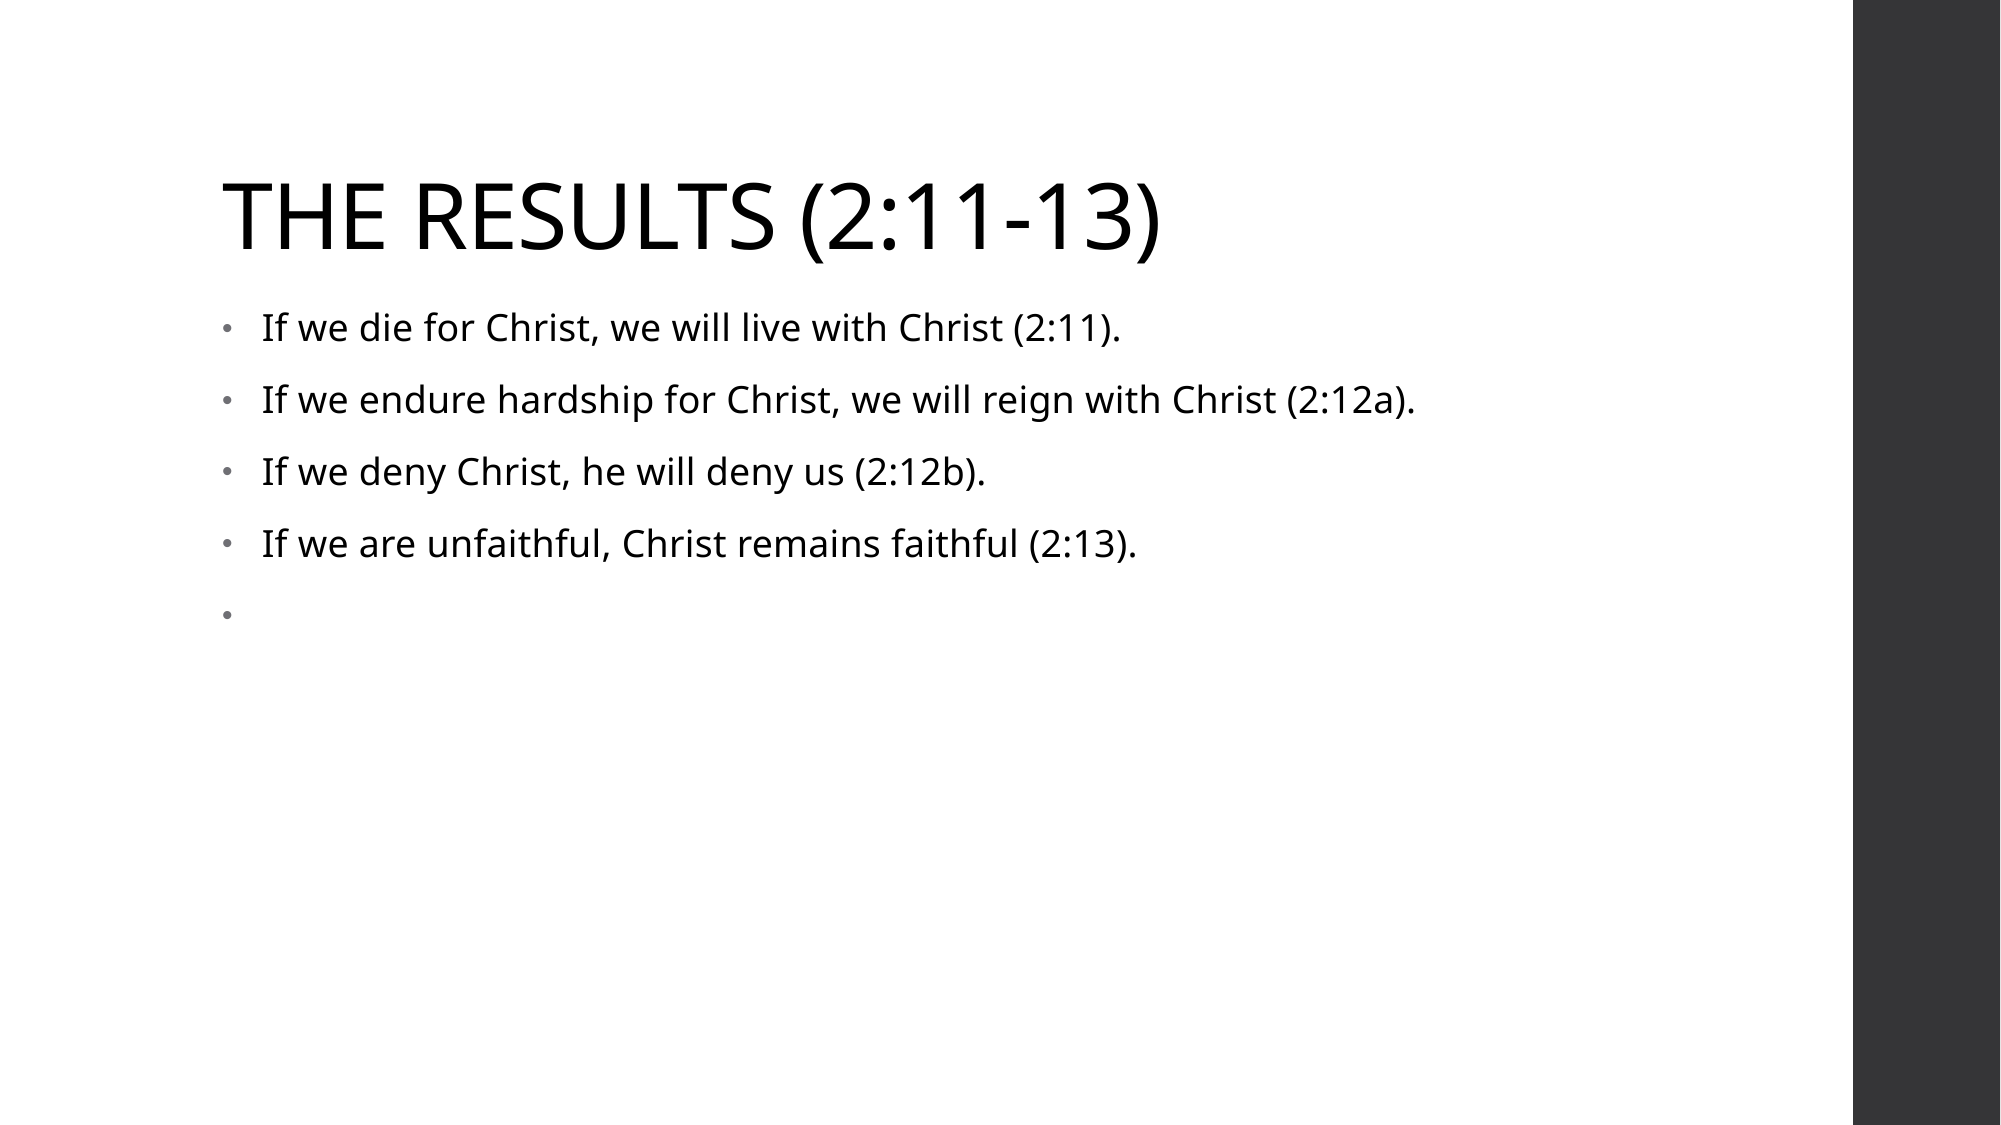

# THE RESULTS (2:11-13)
 If we die for Christ, we will live with Christ (2:11).
 If we endure hardship for Christ, we will reign with Christ (2:12a).
 If we deny Christ, he will deny us (2:12b).
 If we are unfaithful, Christ remains faithful (2:13).